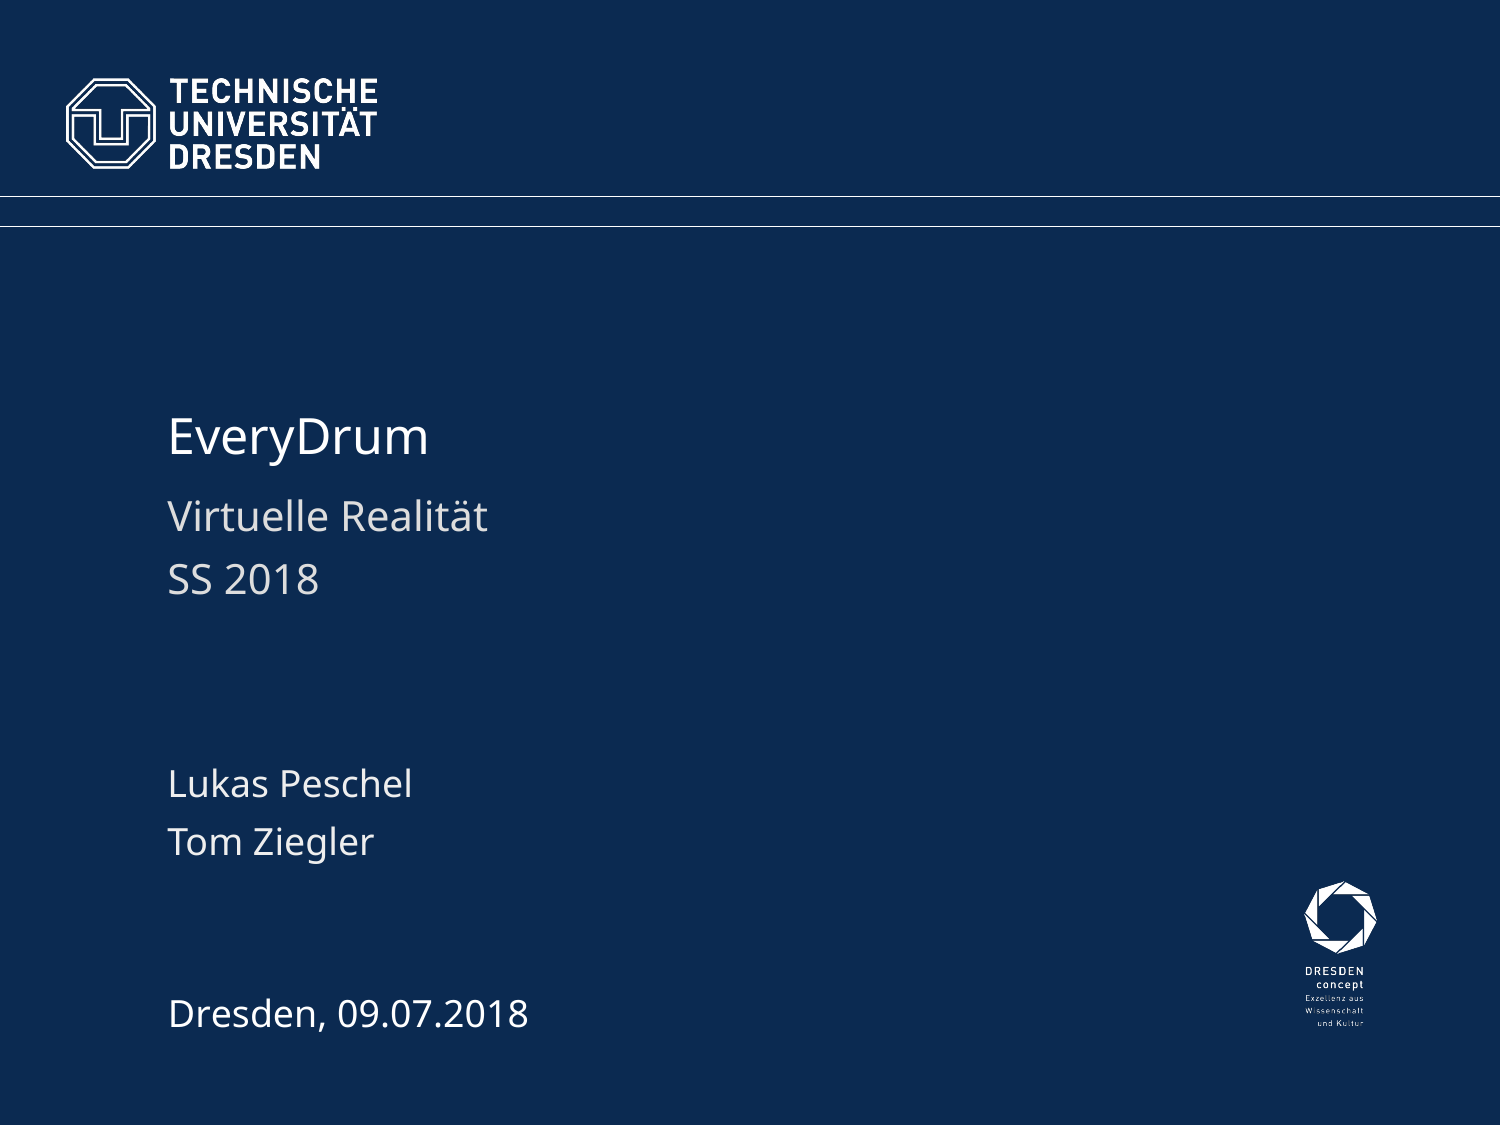

# EveryDrum
Virtuelle Realität
SS 2018
Lukas Peschel
Tom Ziegler